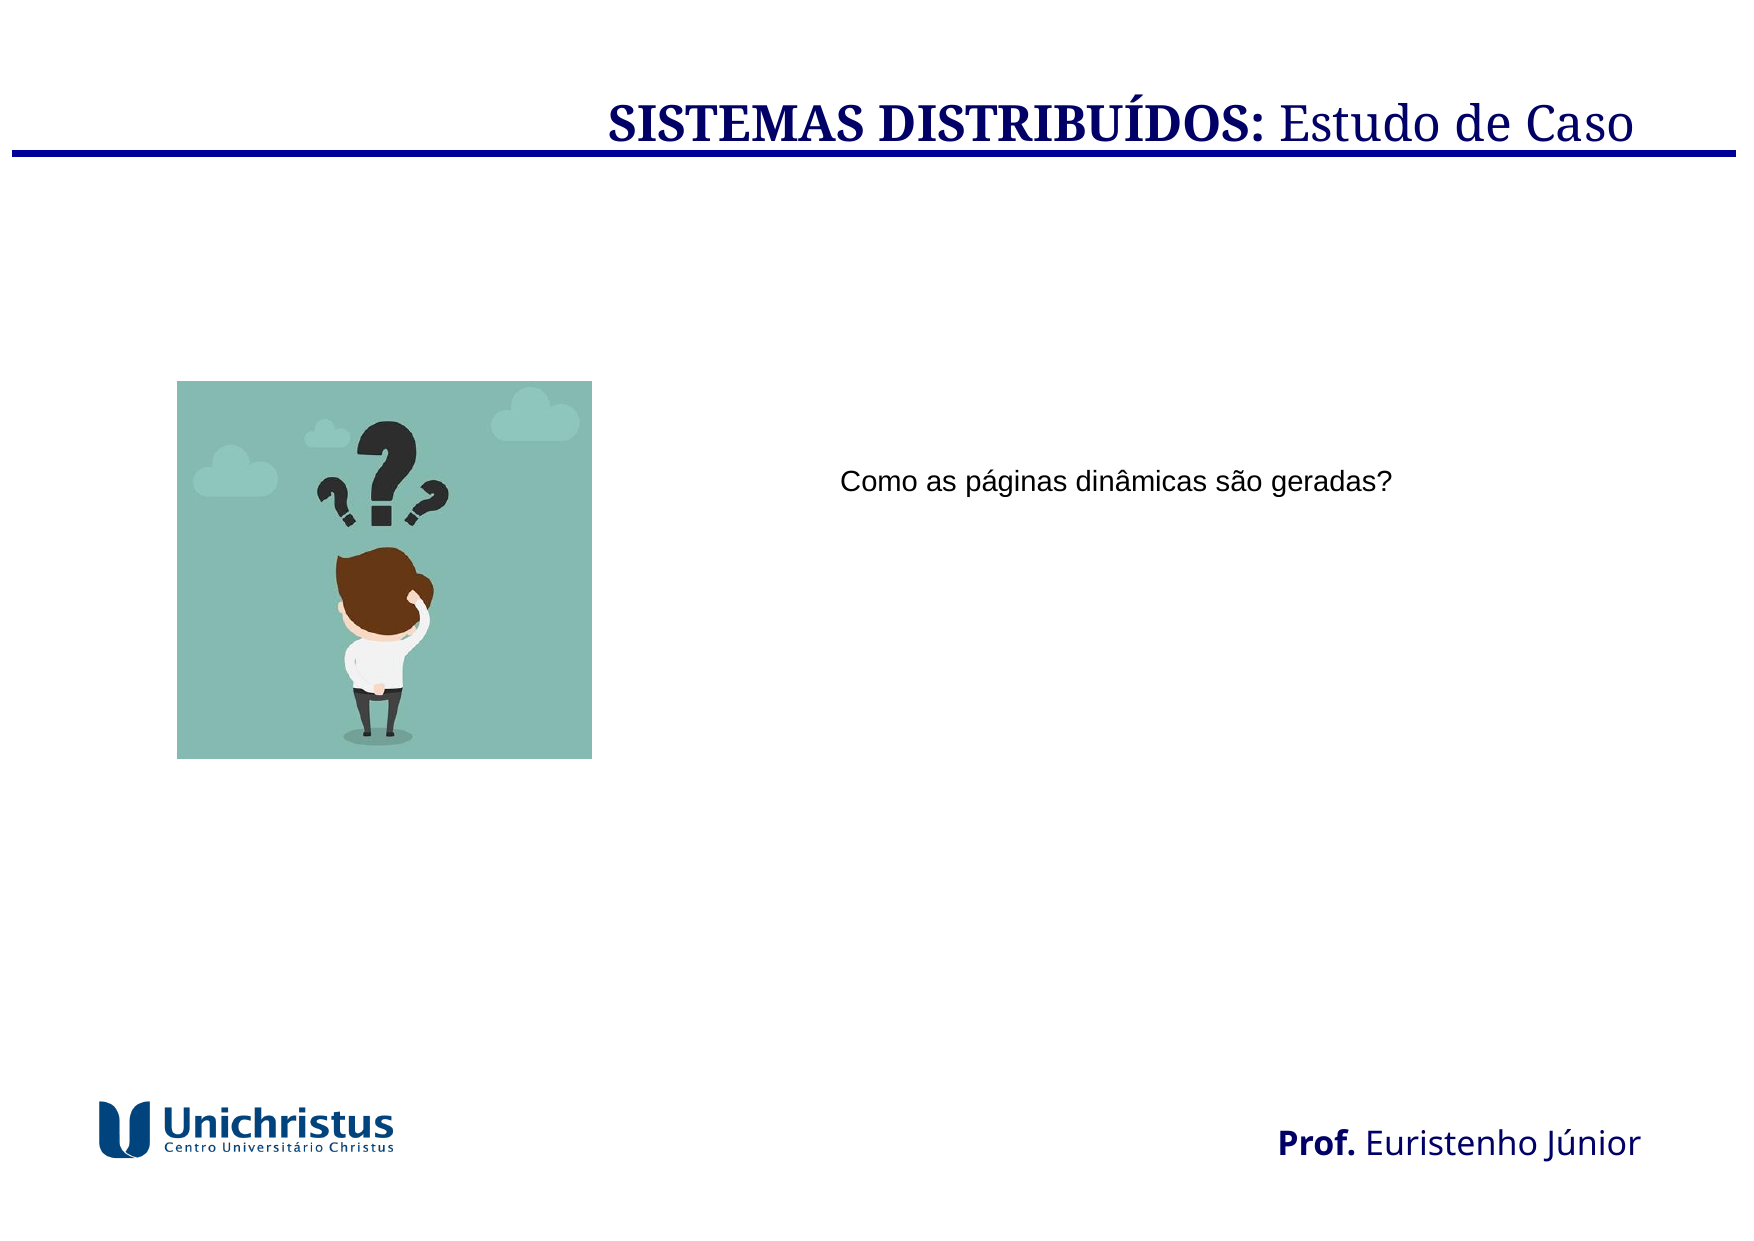

SISTEMAS DISTRIBUÍDOS: Estudo de Caso
Como as páginas dinâmicas são geradas?
Prof. Euristenho Júnior